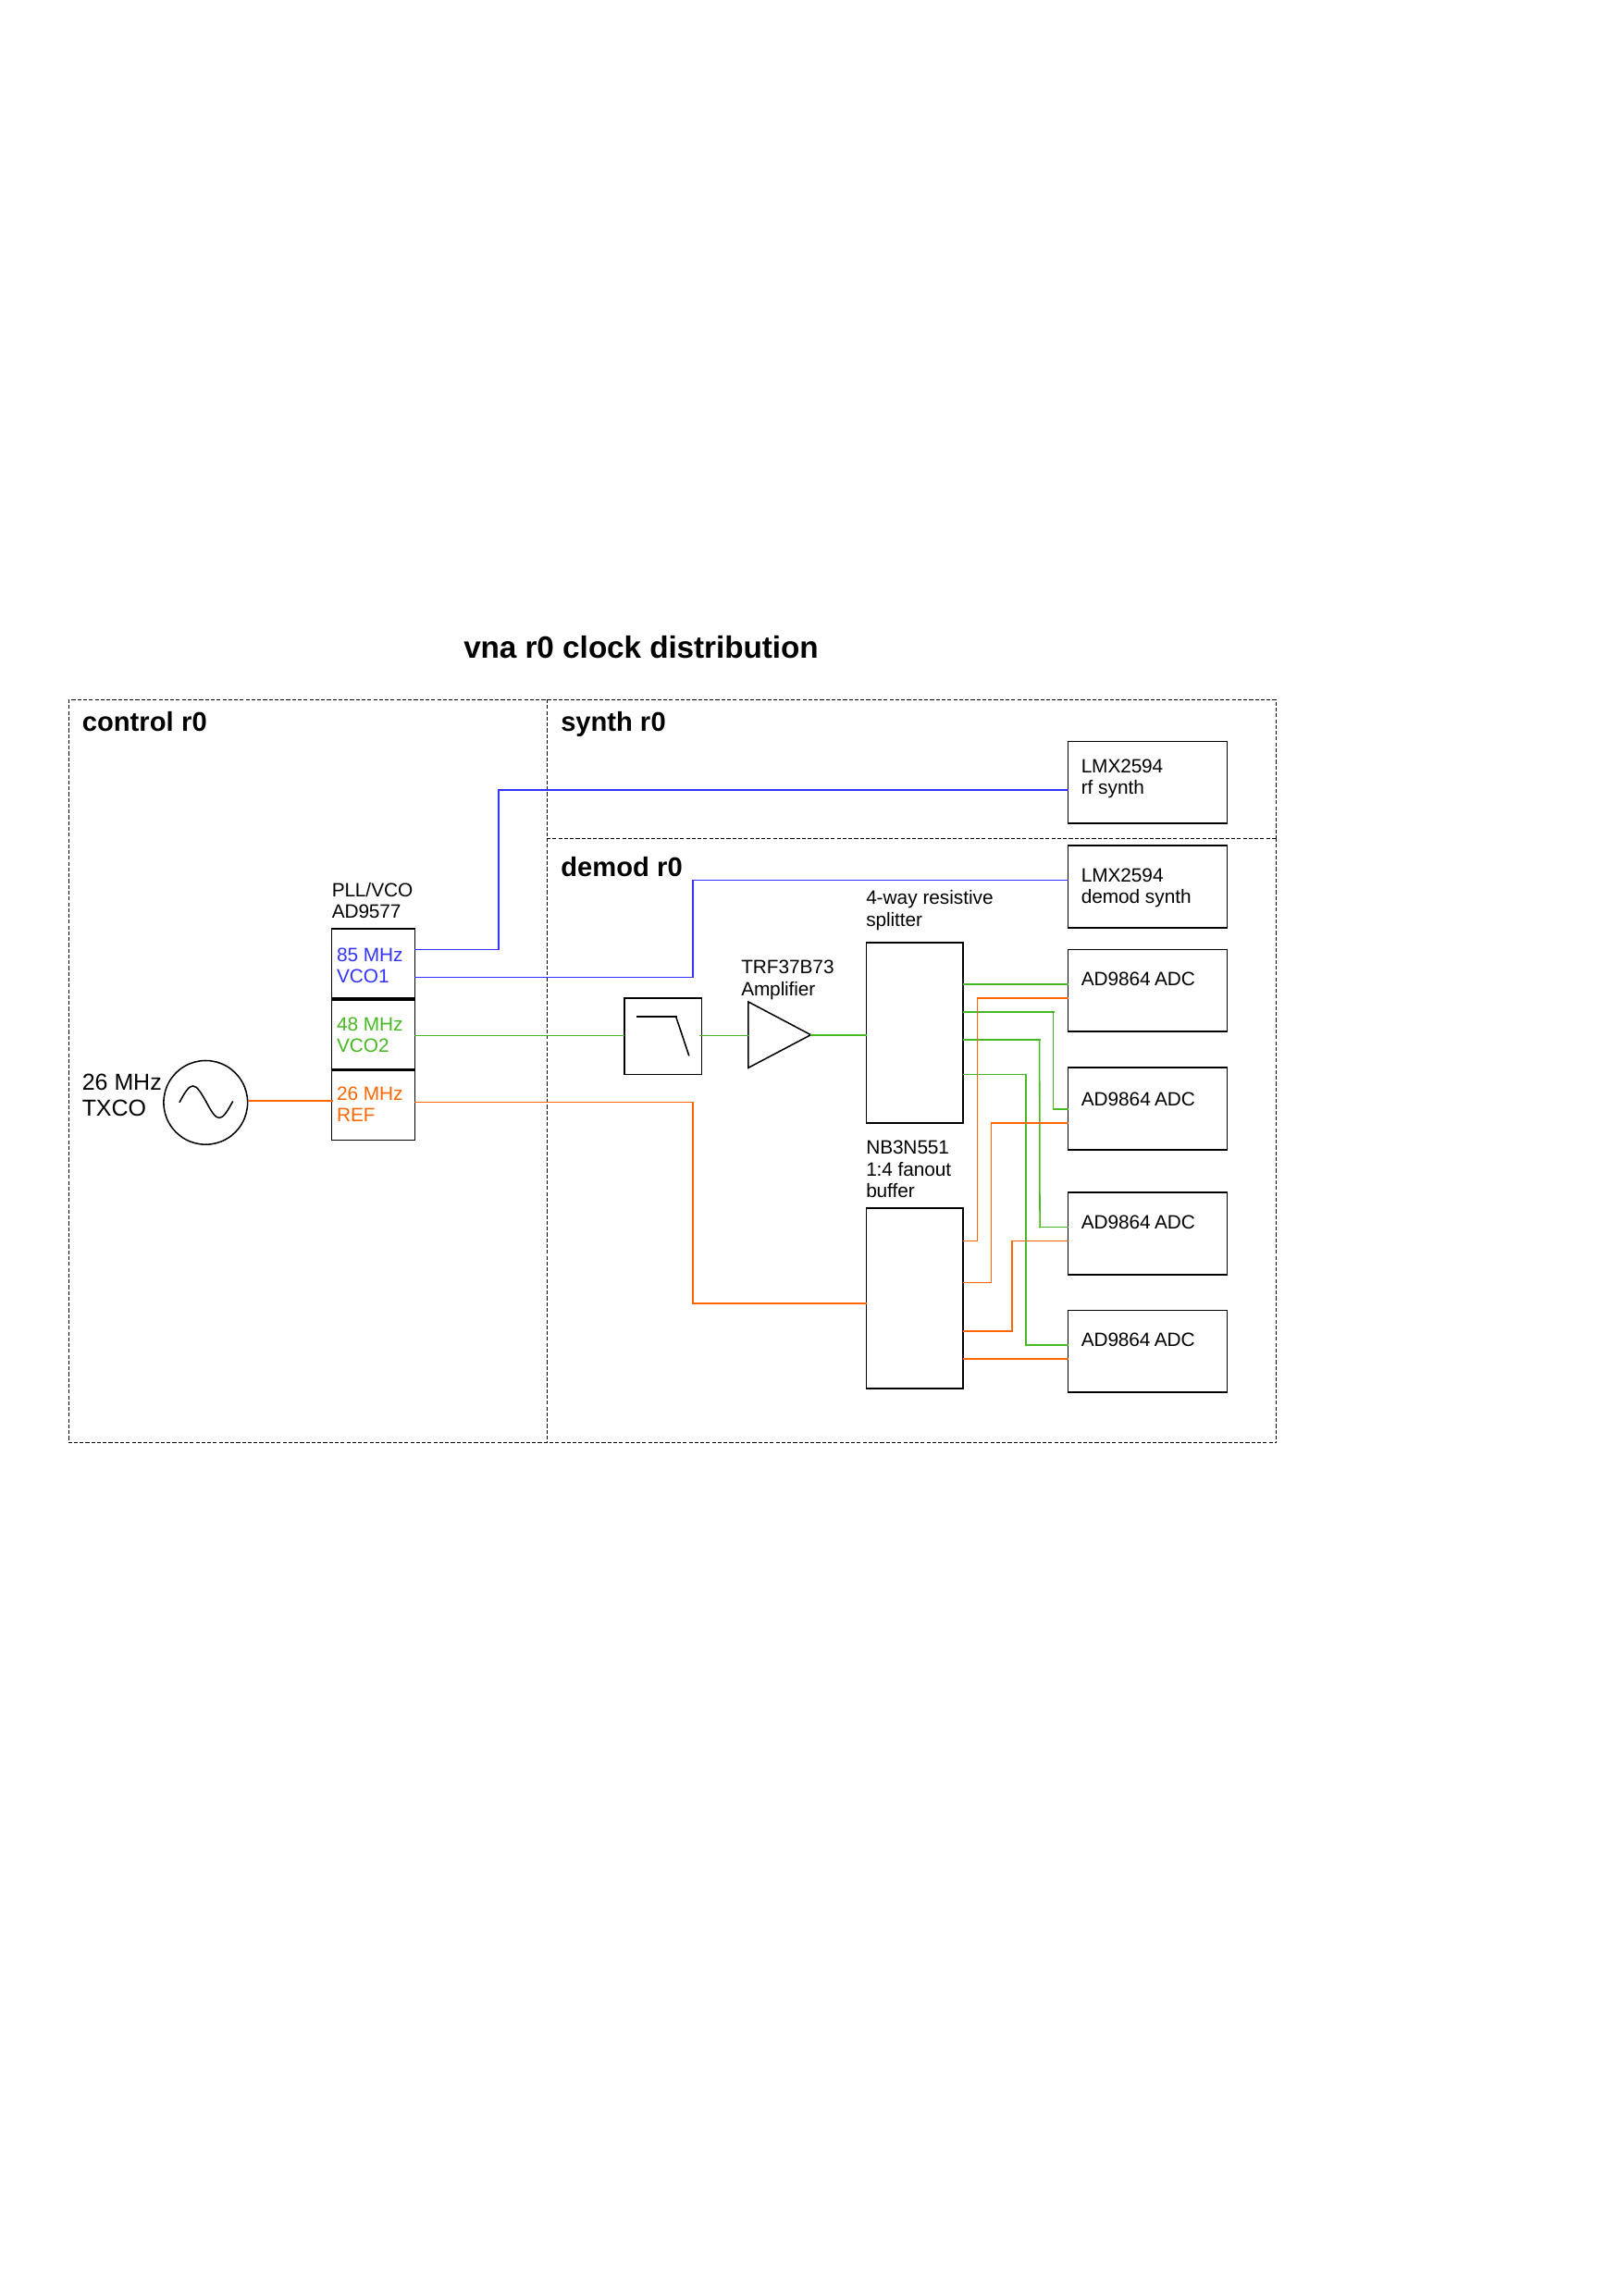

vna r0 clock distribution
control r0
synth r0
LMX2594
rf synth
demod r0
LMX2594
demod synth
PLL/VCO
AD9577
4-way resistive splitter
85 MHz
VCO1
TRF37B73
Amplifier
AD9864 ADC
48 MHz
VCO2
26 MHz
TXCO
26 MHz
REF
AD9864 ADC
NB3N551
1:4 fanout buffer
AD9864 ADC
AD9864 ADC